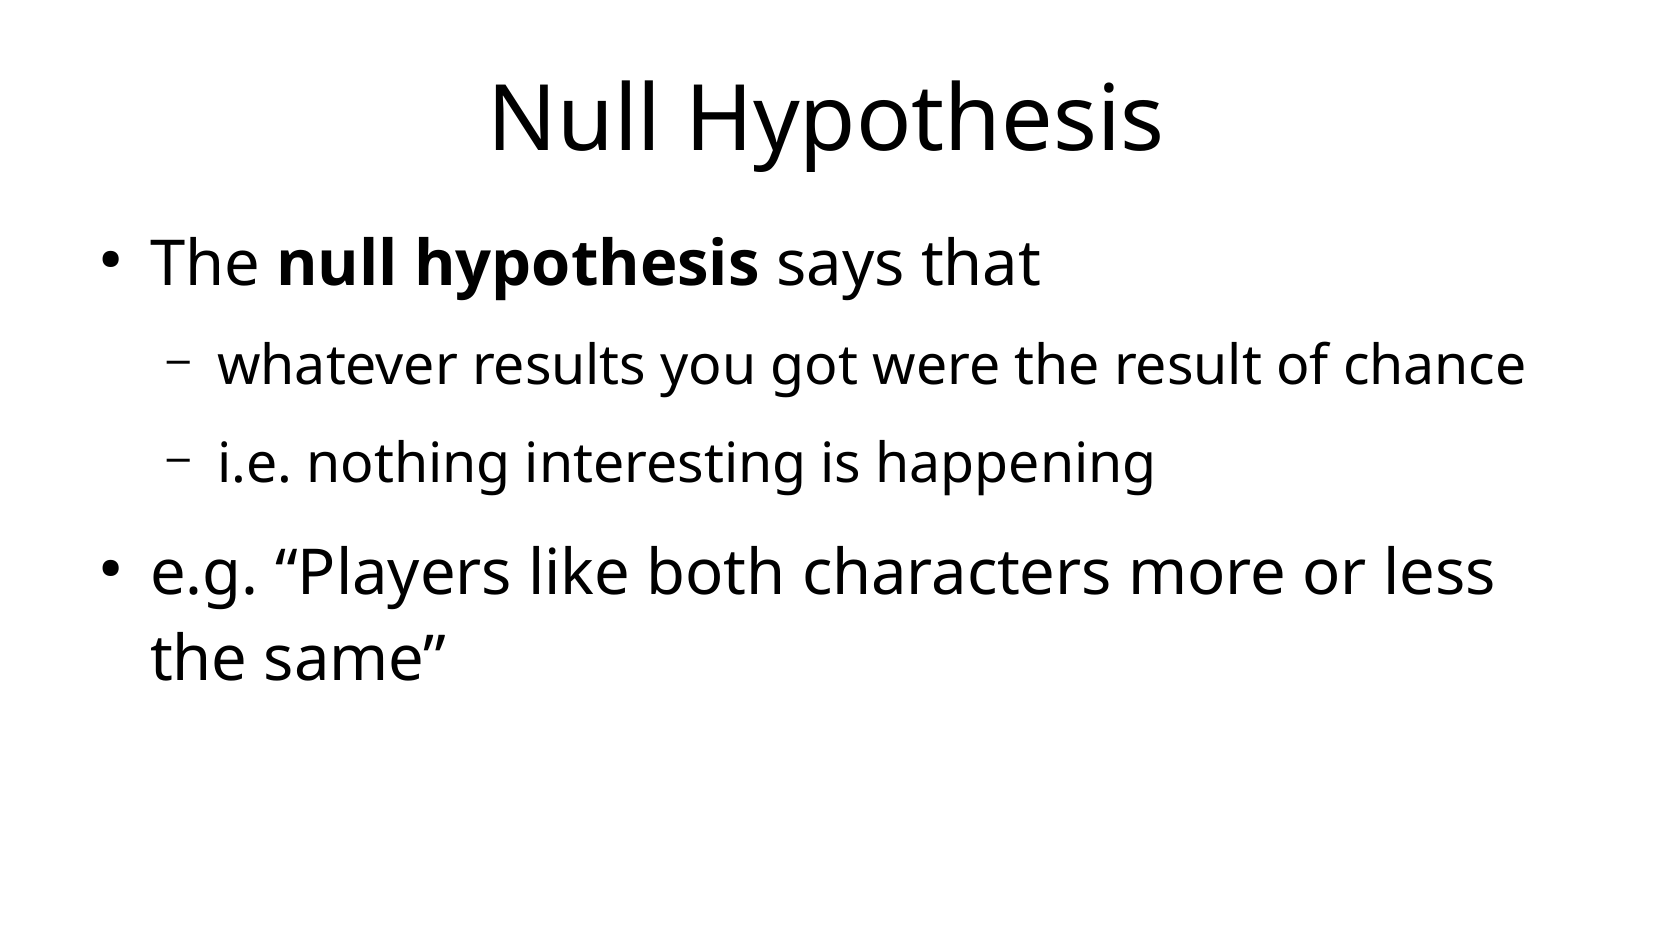

# Null Hypothesis
The null hypothesis says that
whatever results you got were the result of chance
i.e. nothing interesting is happening
e.g. “Players like both characters more or less the same”